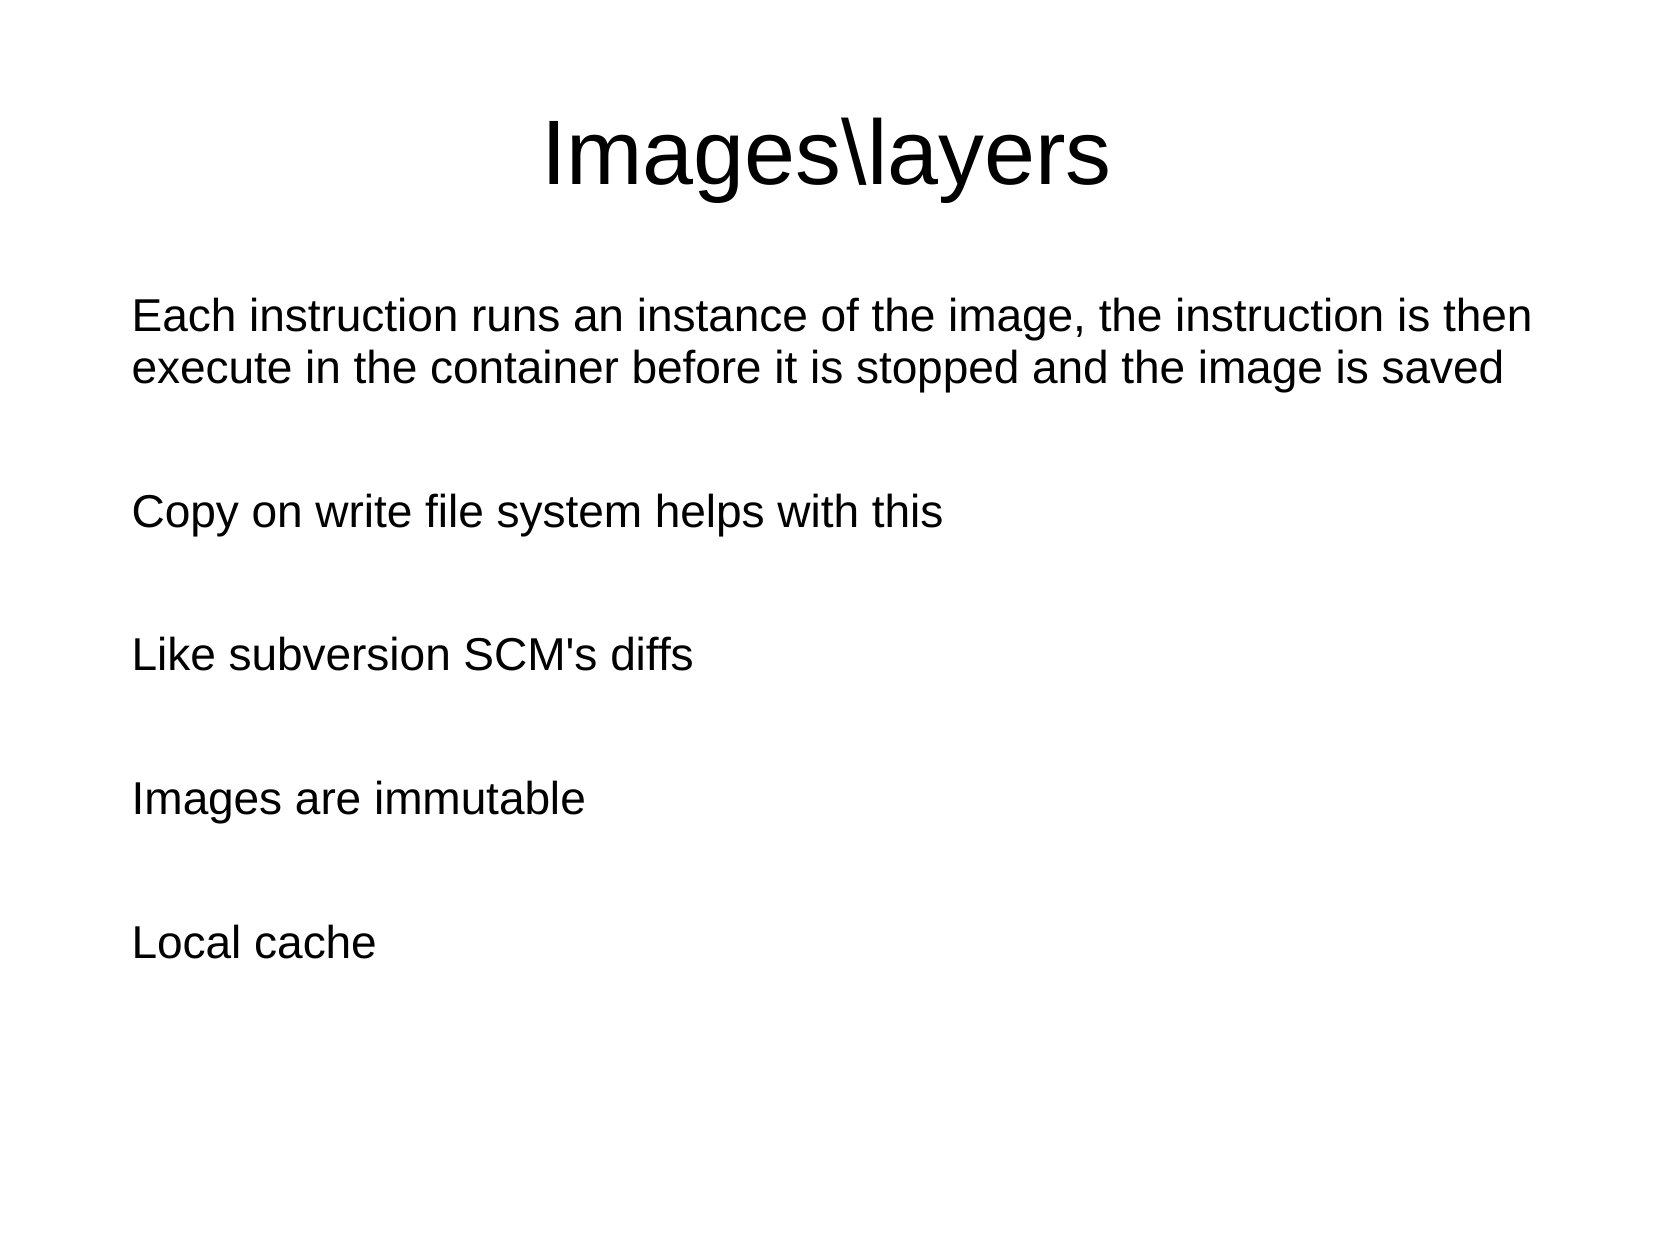

# Images\layers
Each instruction runs an instance of the image, the instruction is then execute in the container before it is stopped and the image is saved
Copy on write file system helps with this
Like subversion SCM's diffs
Images are immutable
Local cache